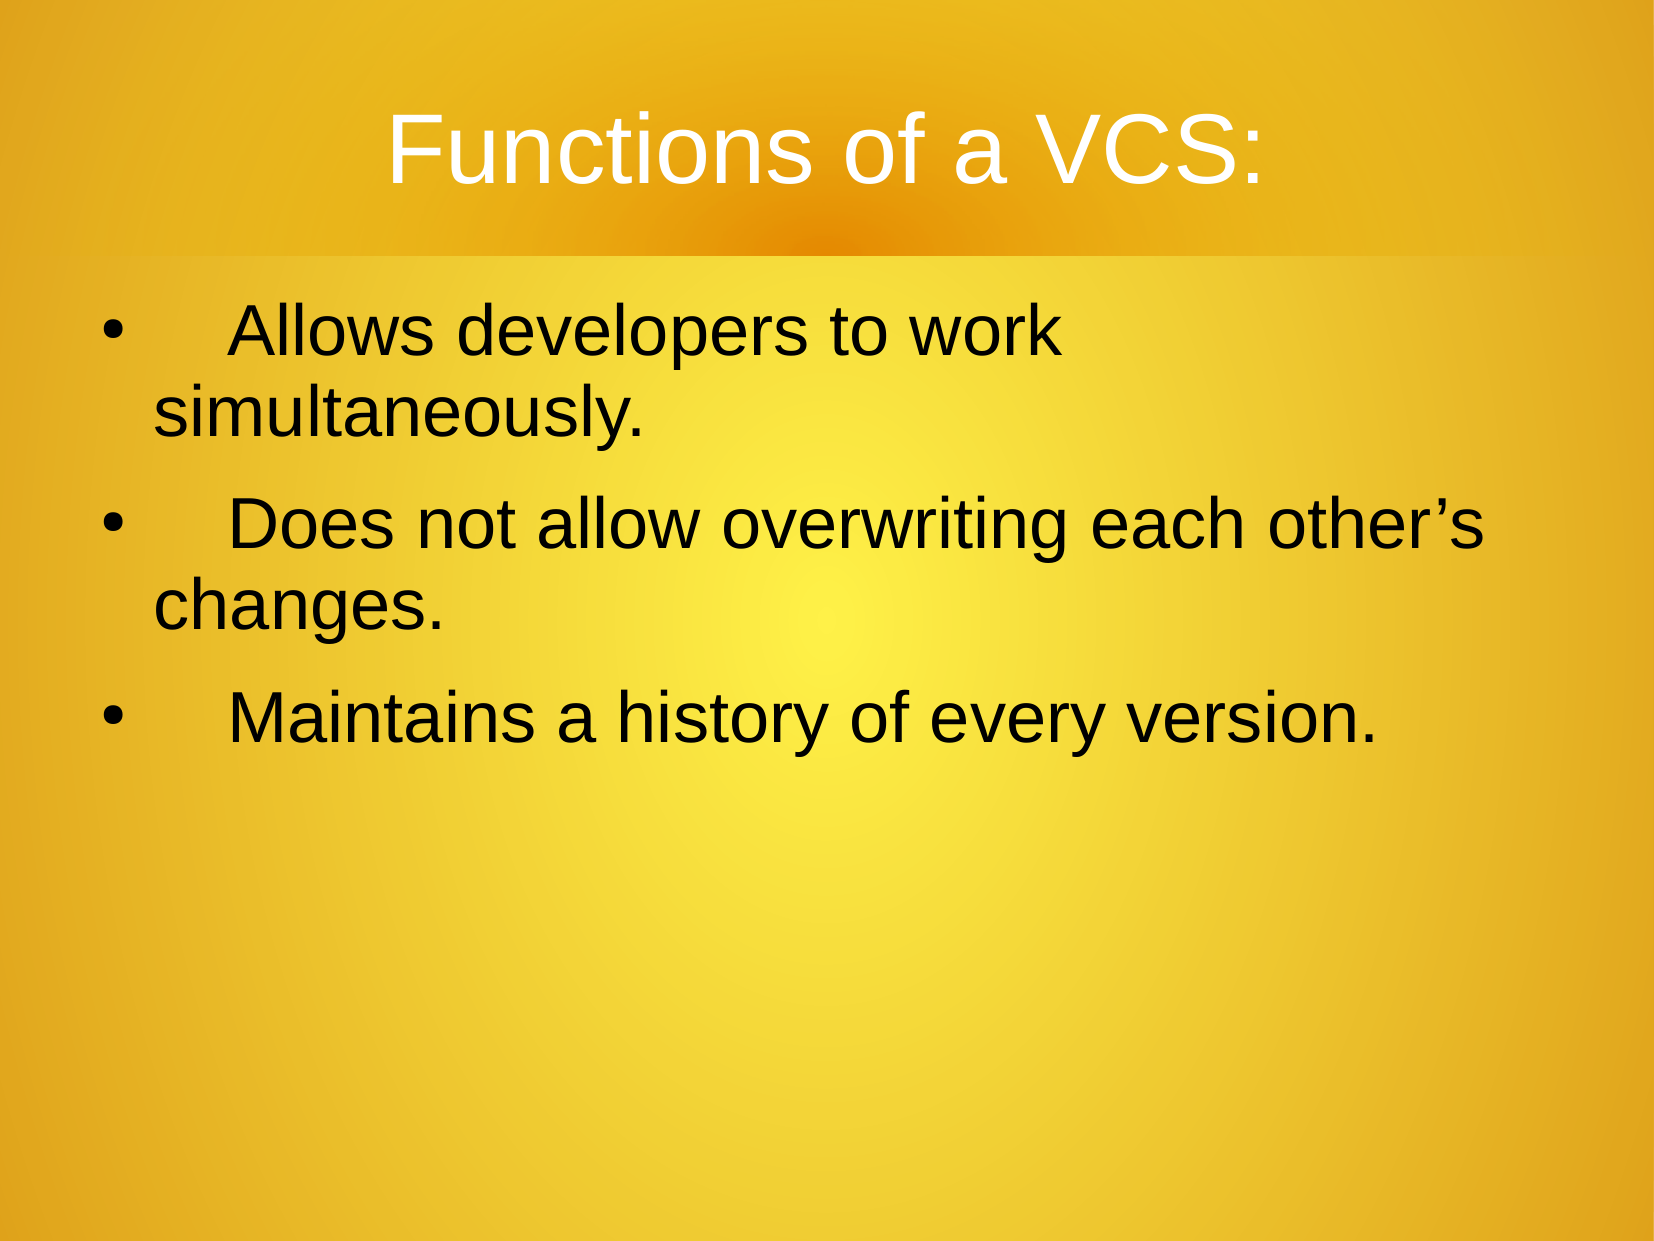

# Functions of a VCS:
 	Allows developers to work simultaneously.
 	Does not allow overwriting each other’s changes.
 	Maintains a history of every version.